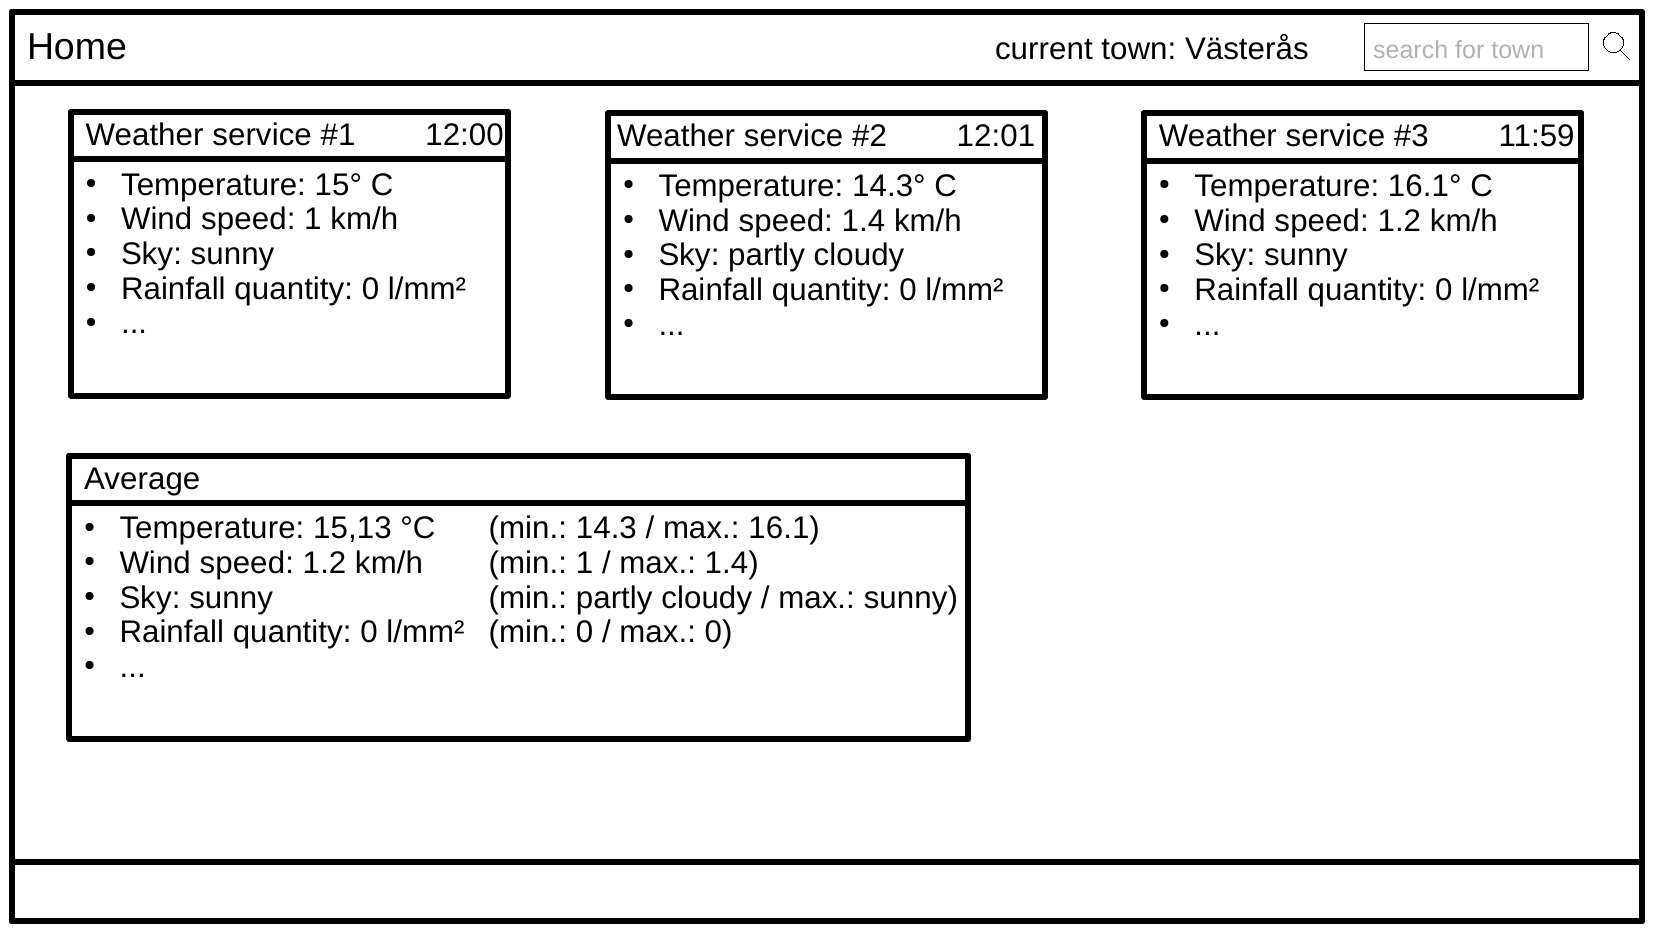

Home
current town: Västerås
search for town
Weather service #1 12:00
Temperature: 15° C
Wind speed: 1 km/h
Sky: sunny
Rainfall quantity: 0 l/mm²
...
Weather service #2 12:01
Temperature: 14.3° C
Wind speed: 1.4 km/h
Sky: partly cloudy
Rainfall quantity: 0 l/mm²
...
Weather service #3 11:59
Temperature: 16.1° C
Wind speed: 1.2 km/h
Sky: sunny
Rainfall quantity: 0 l/mm²
...
Average
Temperature: 15,13 °C	(min.: 14.3 / max.: 16.1)
Wind speed: 1.2 km/h	(min.: 1 / max.: 1.4)
Sky: sunny			(min.: partly cloudy / max.: sunny)
Rainfall quantity: 0 l/mm²	(min.: 0 / max.: 0)
...